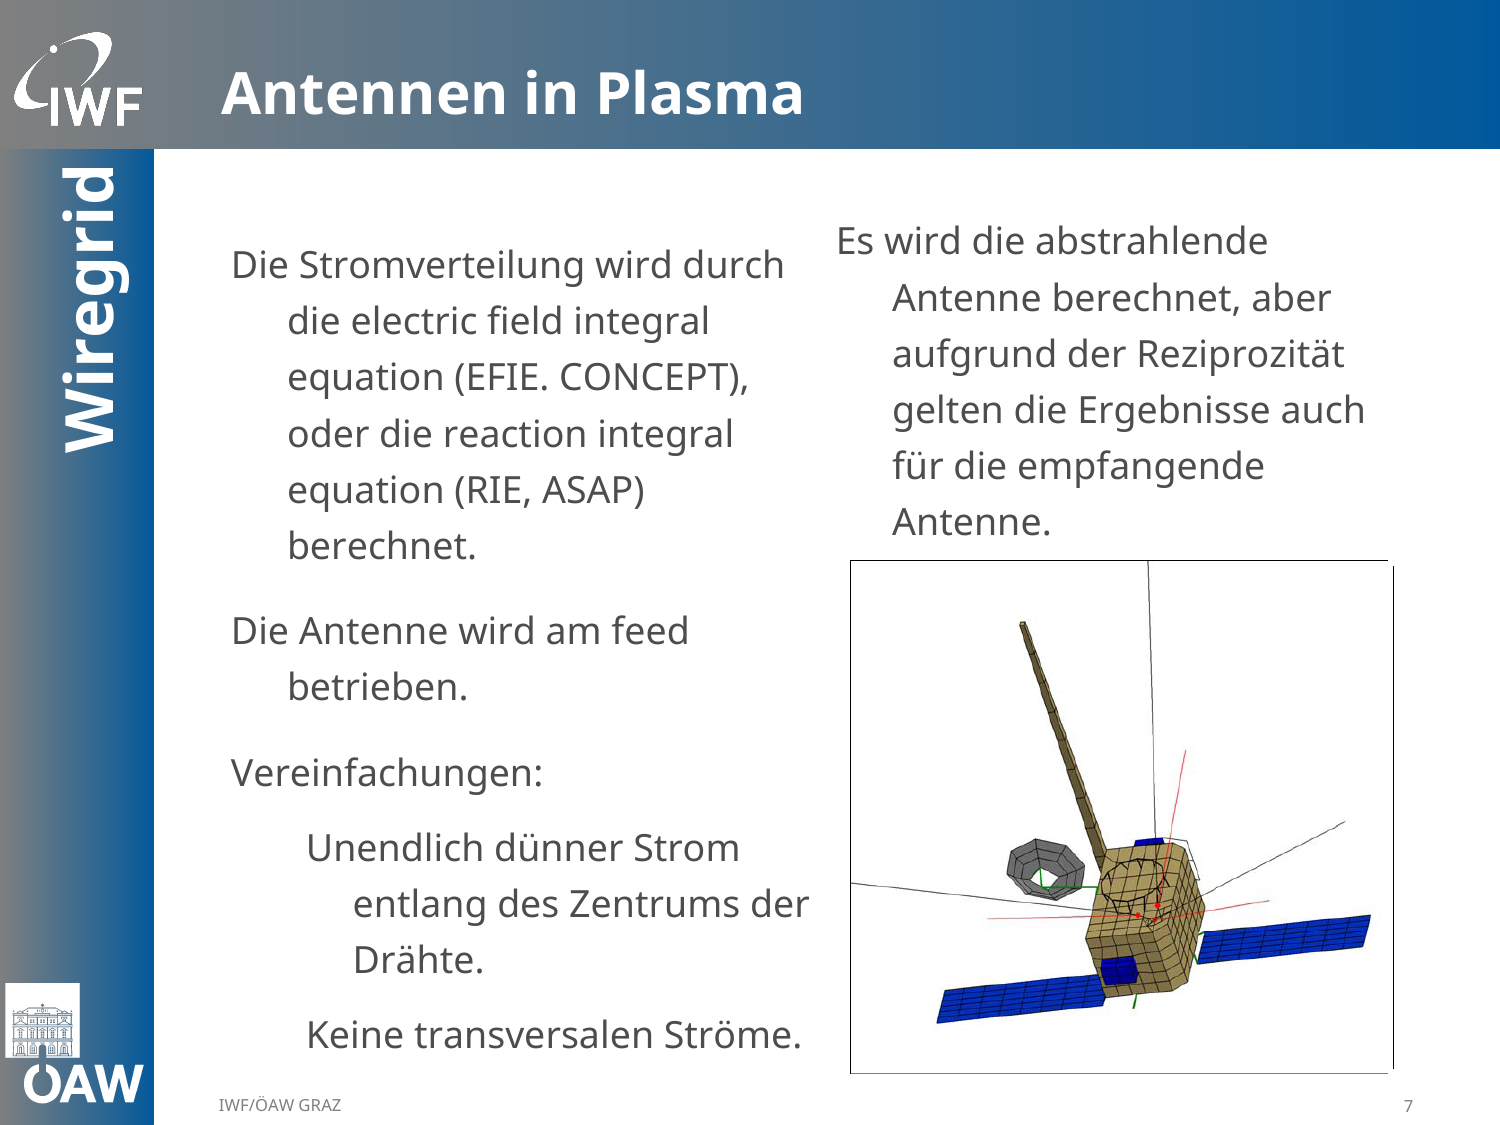

# Antennen in Plasma
Es wird die abstrahlende Antenne berechnet, aber aufgrund der Reziprozität gelten die Ergebnisse auch für die empfangende Antenne.
Die Stromverteilung wird durch die electric field integral equation (EFIE. CONCEPT), oder die reaction integral equation (RIE, ASAP) berechnet.
Die Antenne wird am feed betrieben.
Vereinfachungen:
Unendlich dünner Strom entlang des Zentrums der Drähte.
Keine transversalen Ströme.
Wiregrid
IWF/ÖAW GRAZ
7